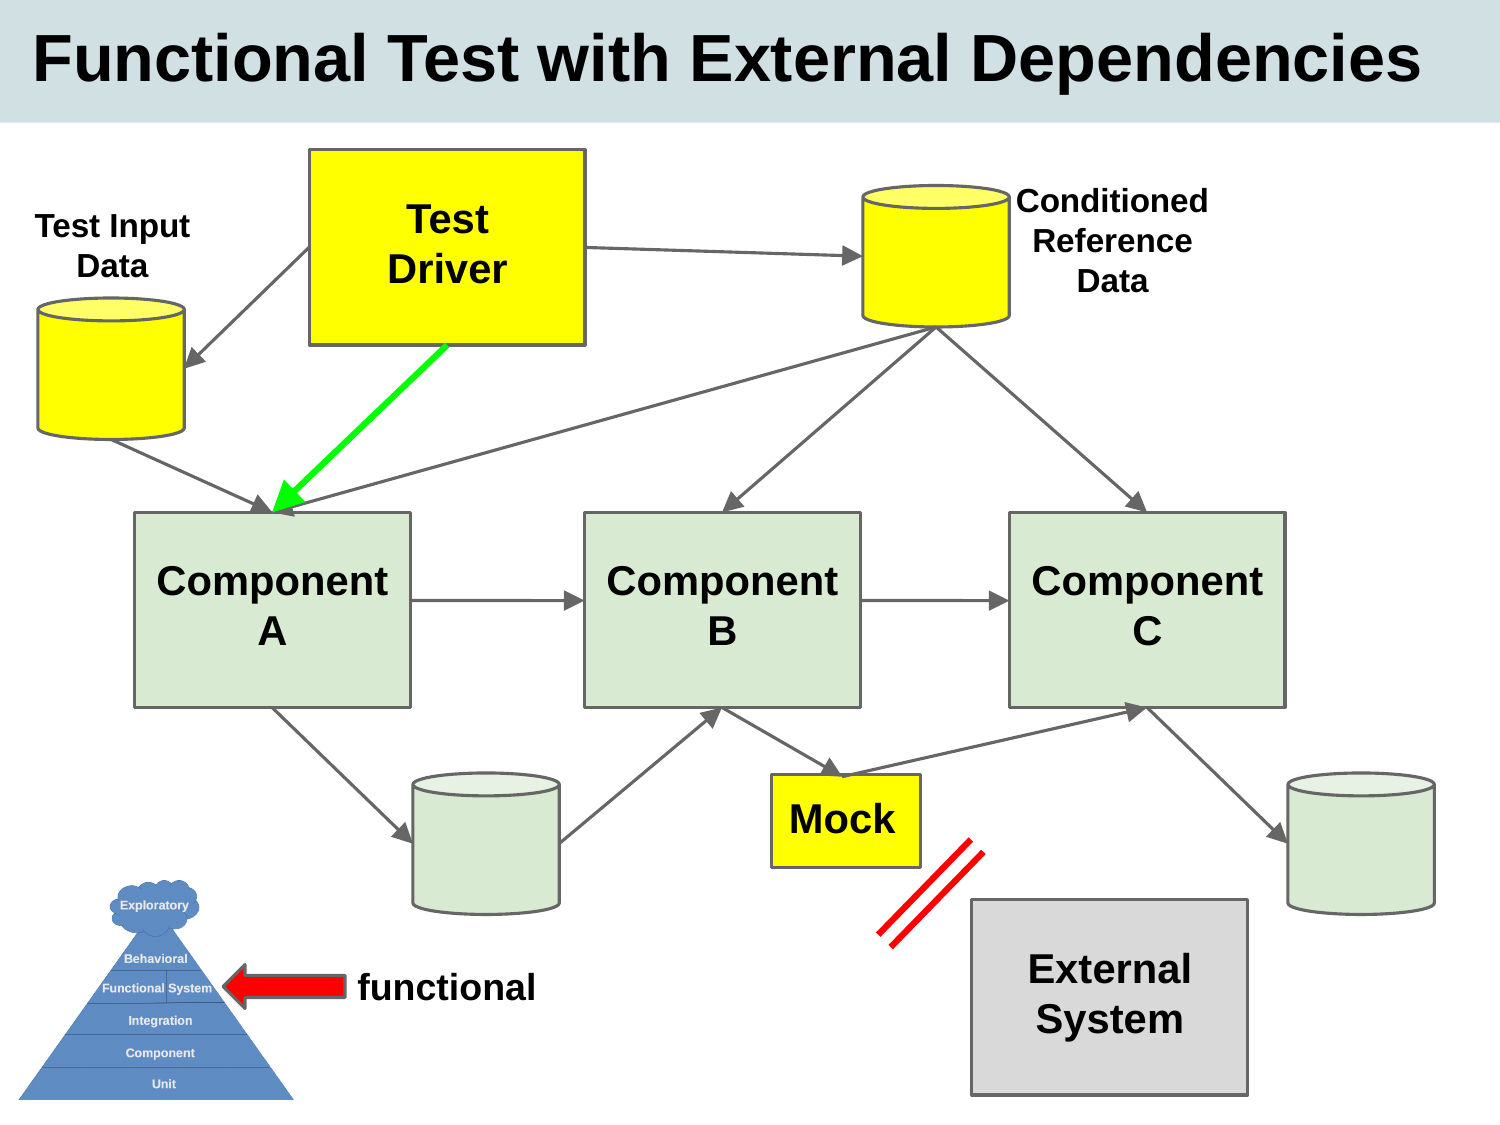

Functional Test with External Dependencies
Conditioned
Reference
Data
Test
Driver
Test Input
Data
Component
A
Component
A
Component
B
Component
A
Component
C
Mock
External
System
functional